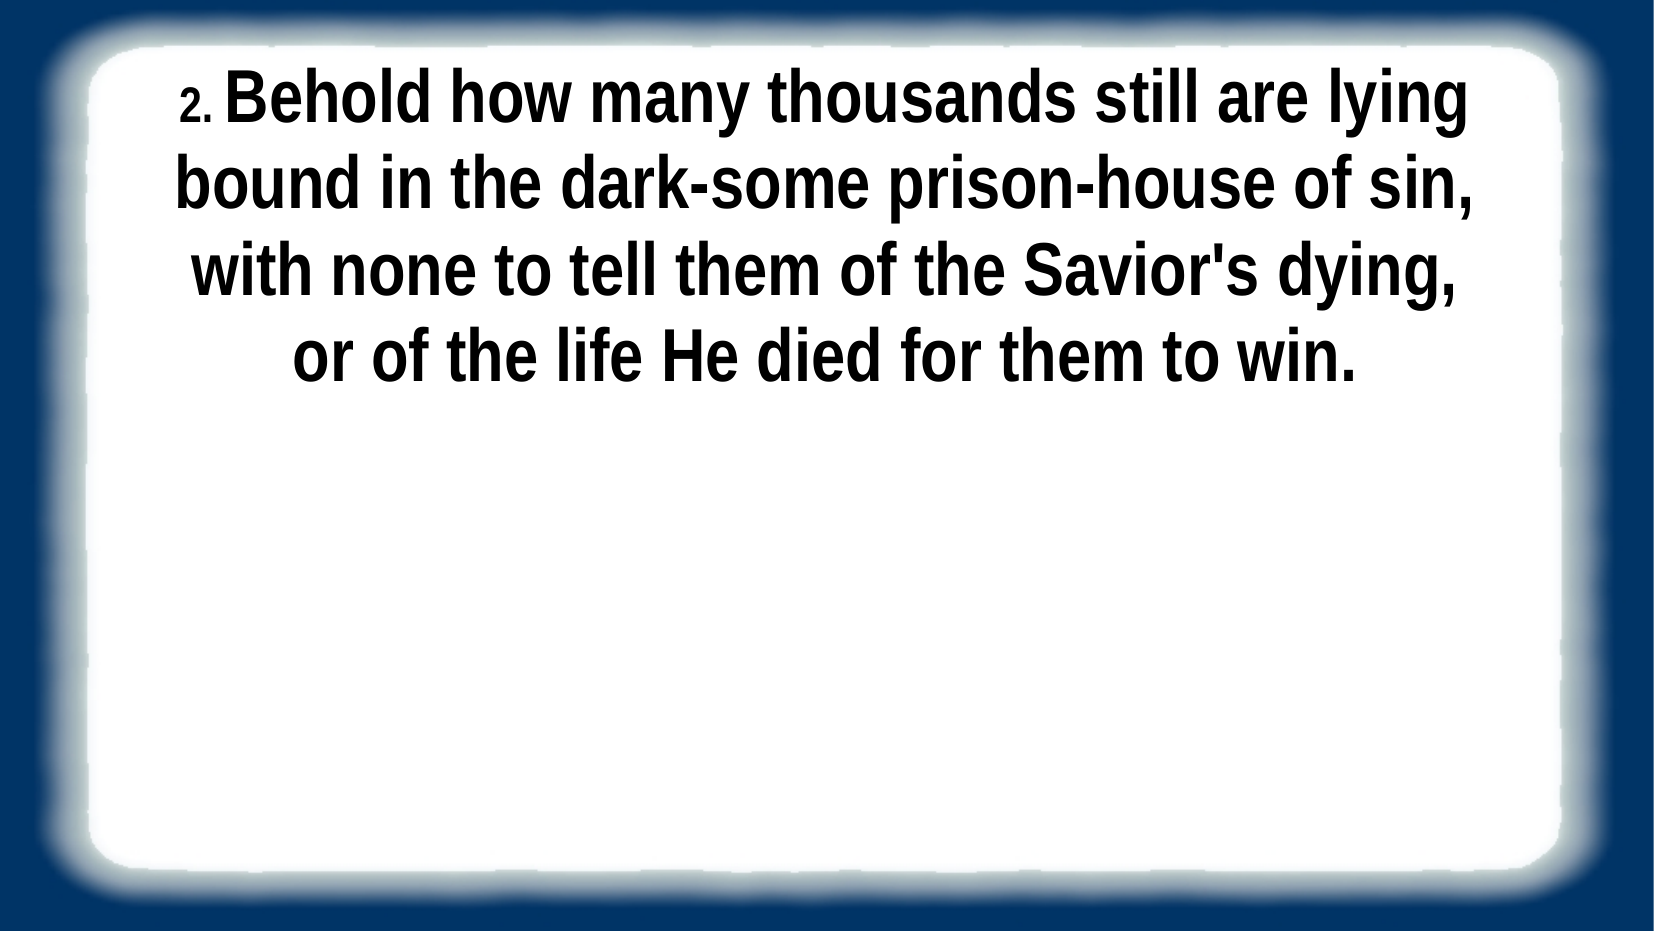

2. Behold how many thousands still are lying
bound in the dark-some prison-house of sin,
with none to tell them of the Savior's dying,
or of the life He died for them to win.